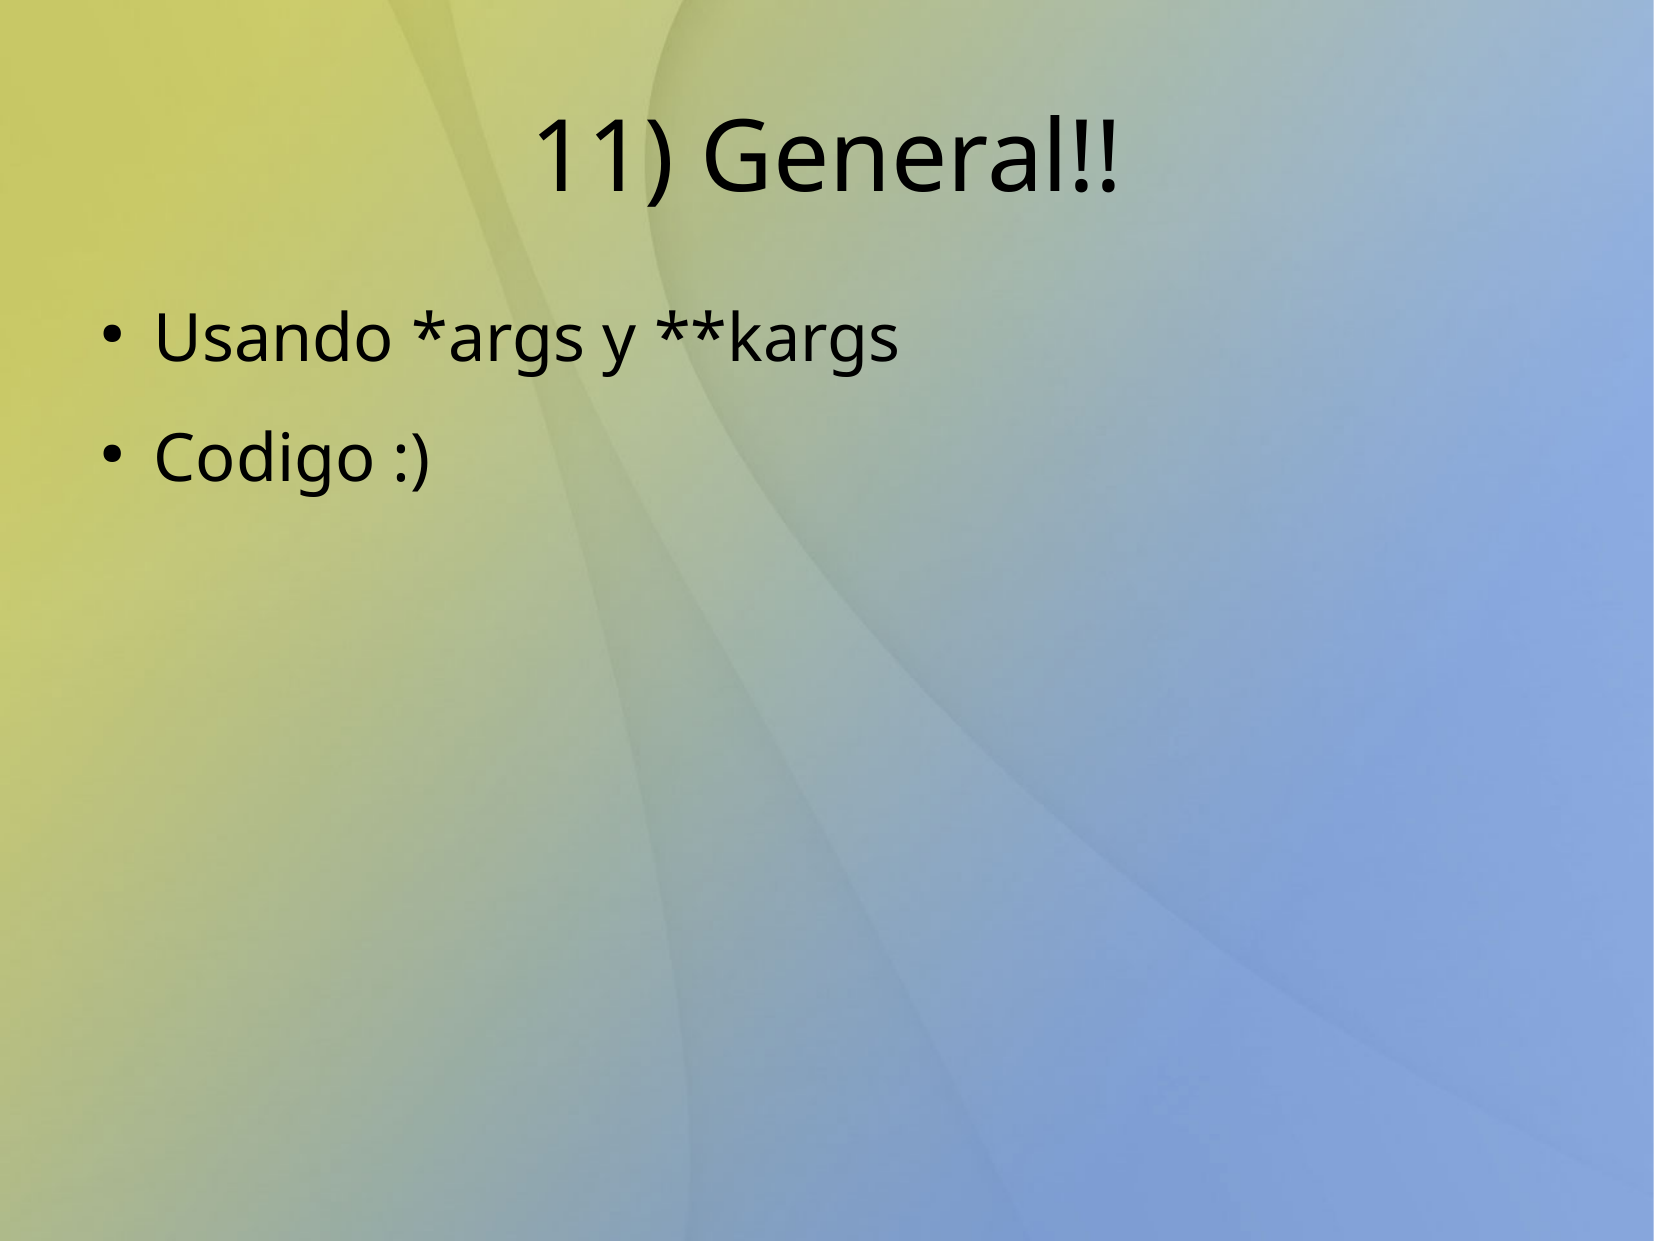

# 11) General!!
Usando *args y **kargs
Codigo :)